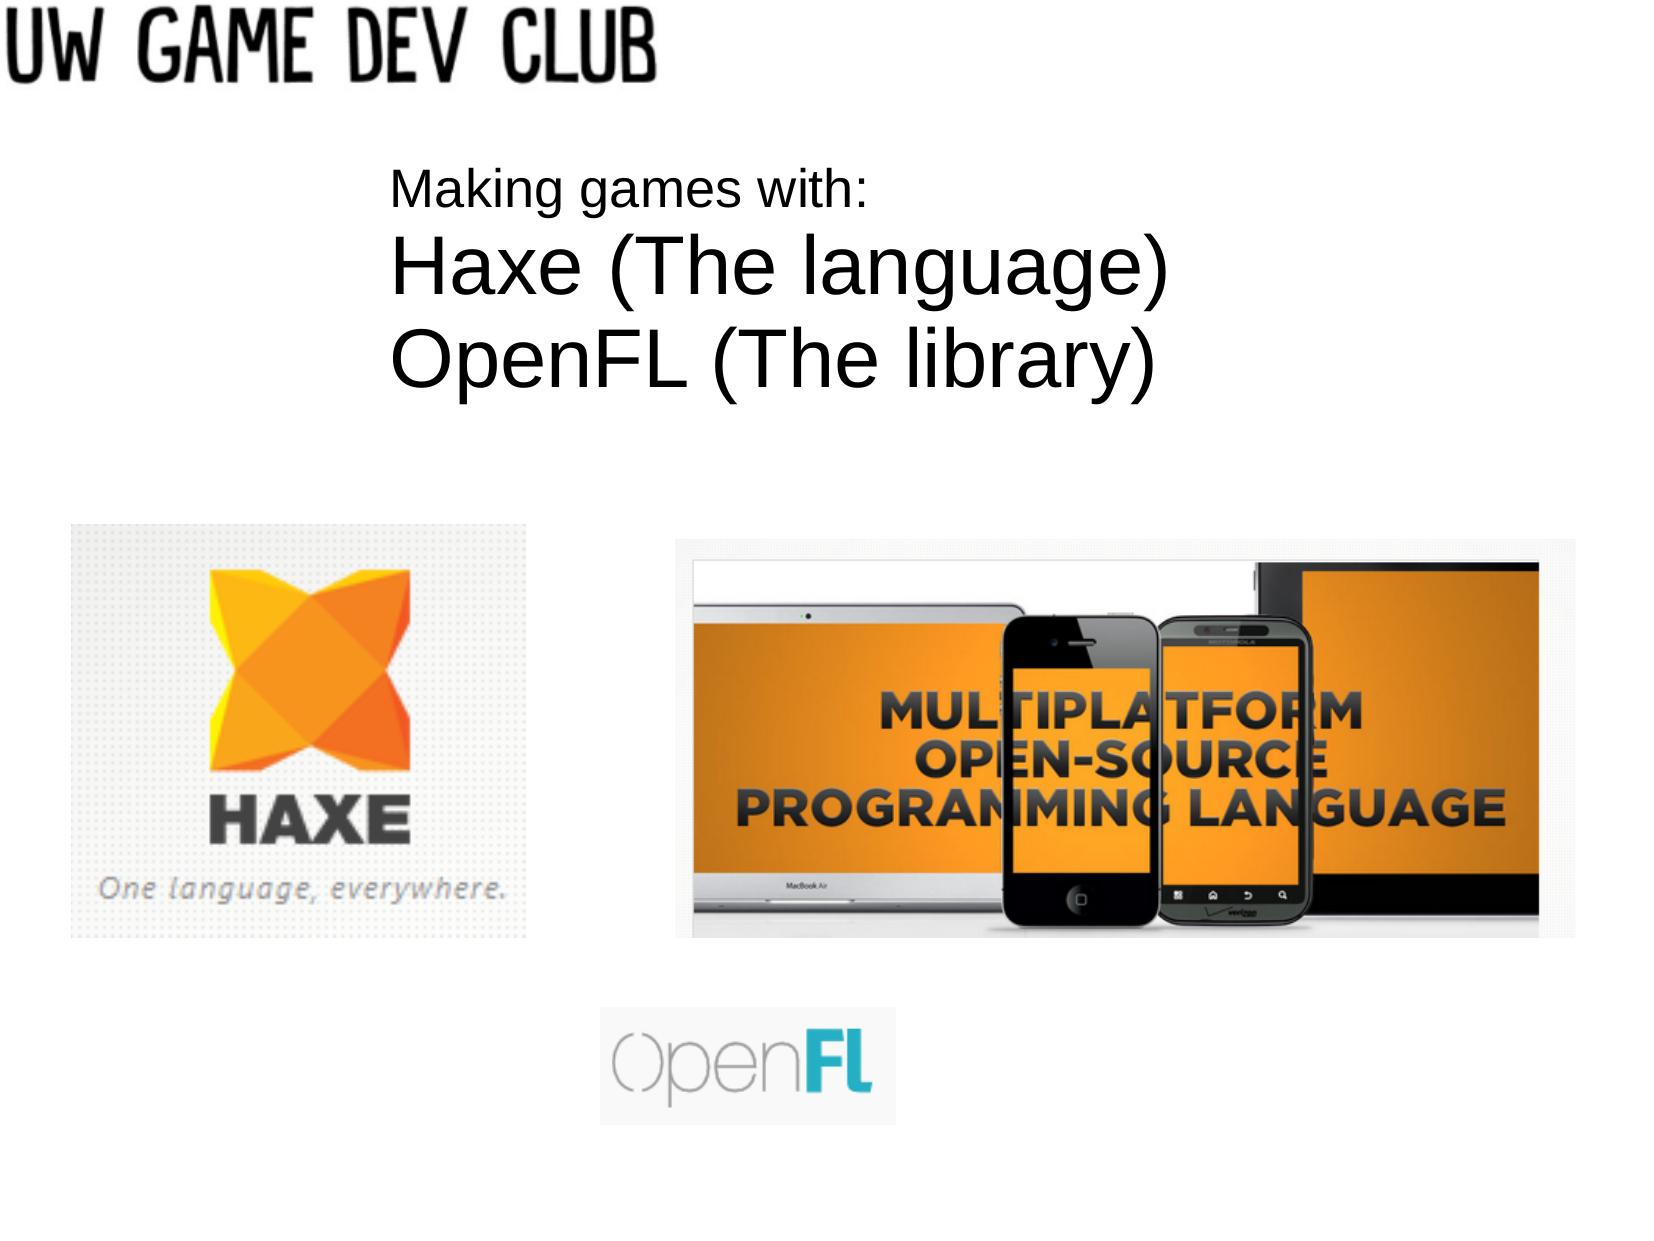

Making games with:
Haxe (The language)
OpenFL (The library)